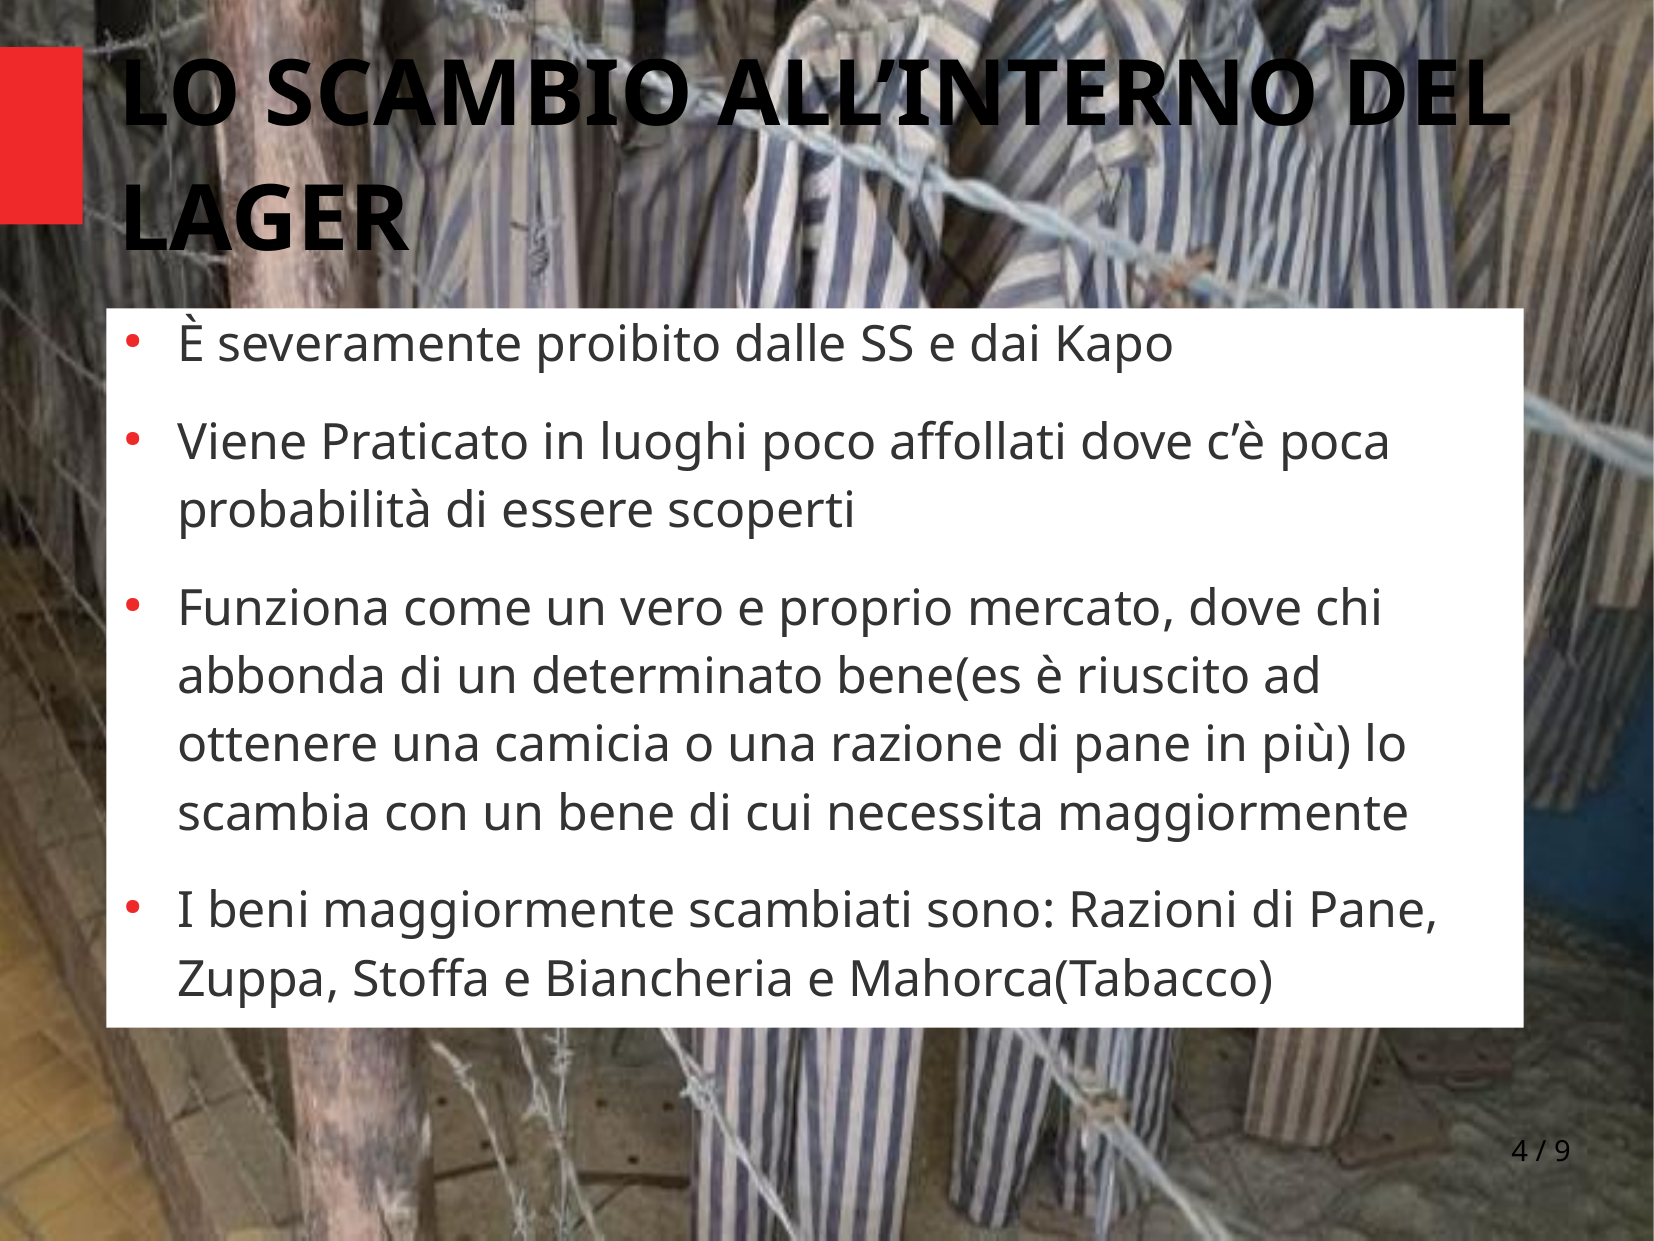

# LO SCAMBIO ALL’INTERNO DEL LAGER
È severamente proibito dalle SS e dai Kapo
Viene Praticato in luoghi poco affollati dove c’è poca probabilità di essere scoperti
Funziona come un vero e proprio mercato, dove chi abbonda di un determinato bene(es è riuscito ad ottenere una camicia o una razione di pane in più) lo scambia con un bene di cui necessita maggiormente
I beni maggiormente scambiati sono: Razioni di Pane, Zuppa, Stoffa e Biancheria e Mahorca(Tabacco)
4